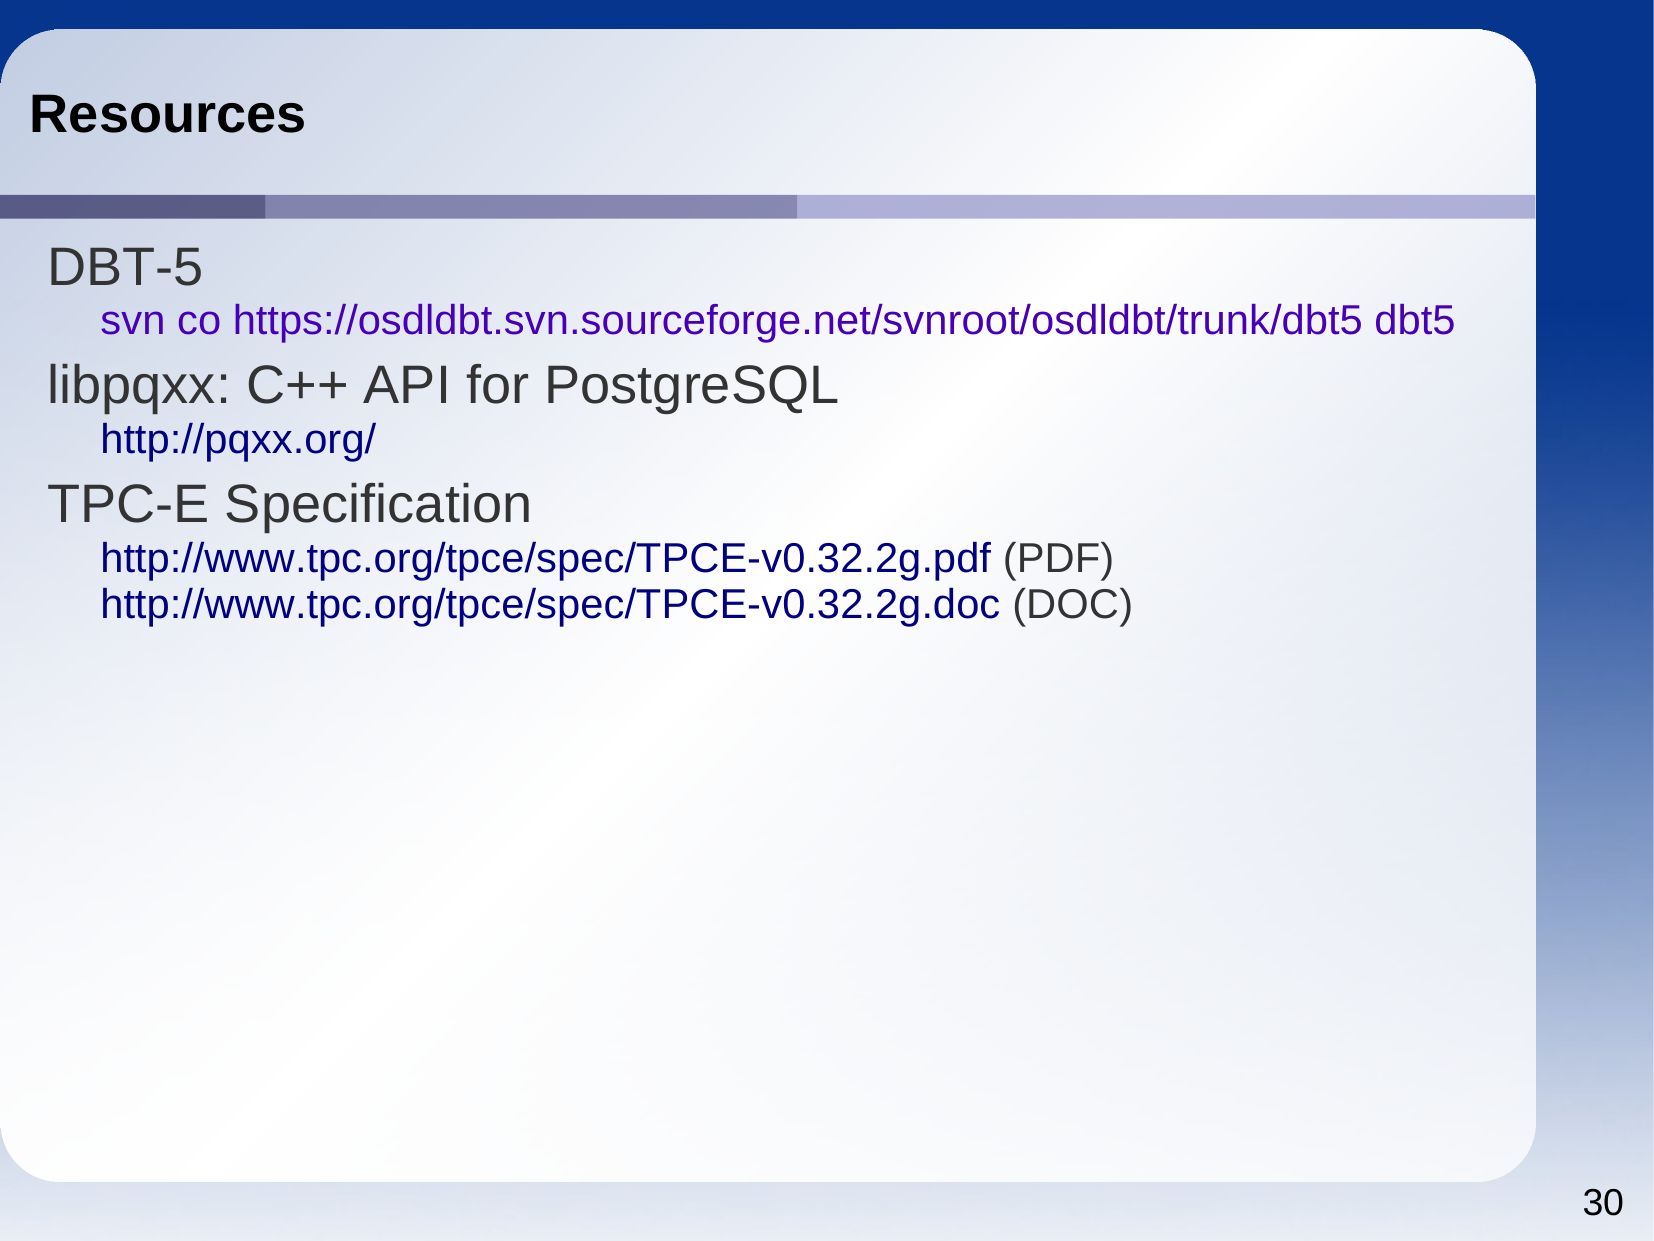

# Resources
DBT-5
svn co https://osdldbt.svn.sourceforge.net/svnroot/osdldbt/trunk/dbt5 dbt5
libpqxx: C++ API for PostgreSQL
http://pqxx.org/
TPC-E Specification
http://www.tpc.org/tpce/spec/TPCE-v0.32.2g.pdf (PDF)
http://www.tpc.org/tpce/spec/TPCE-v0.32.2g.doc (DOC)
30